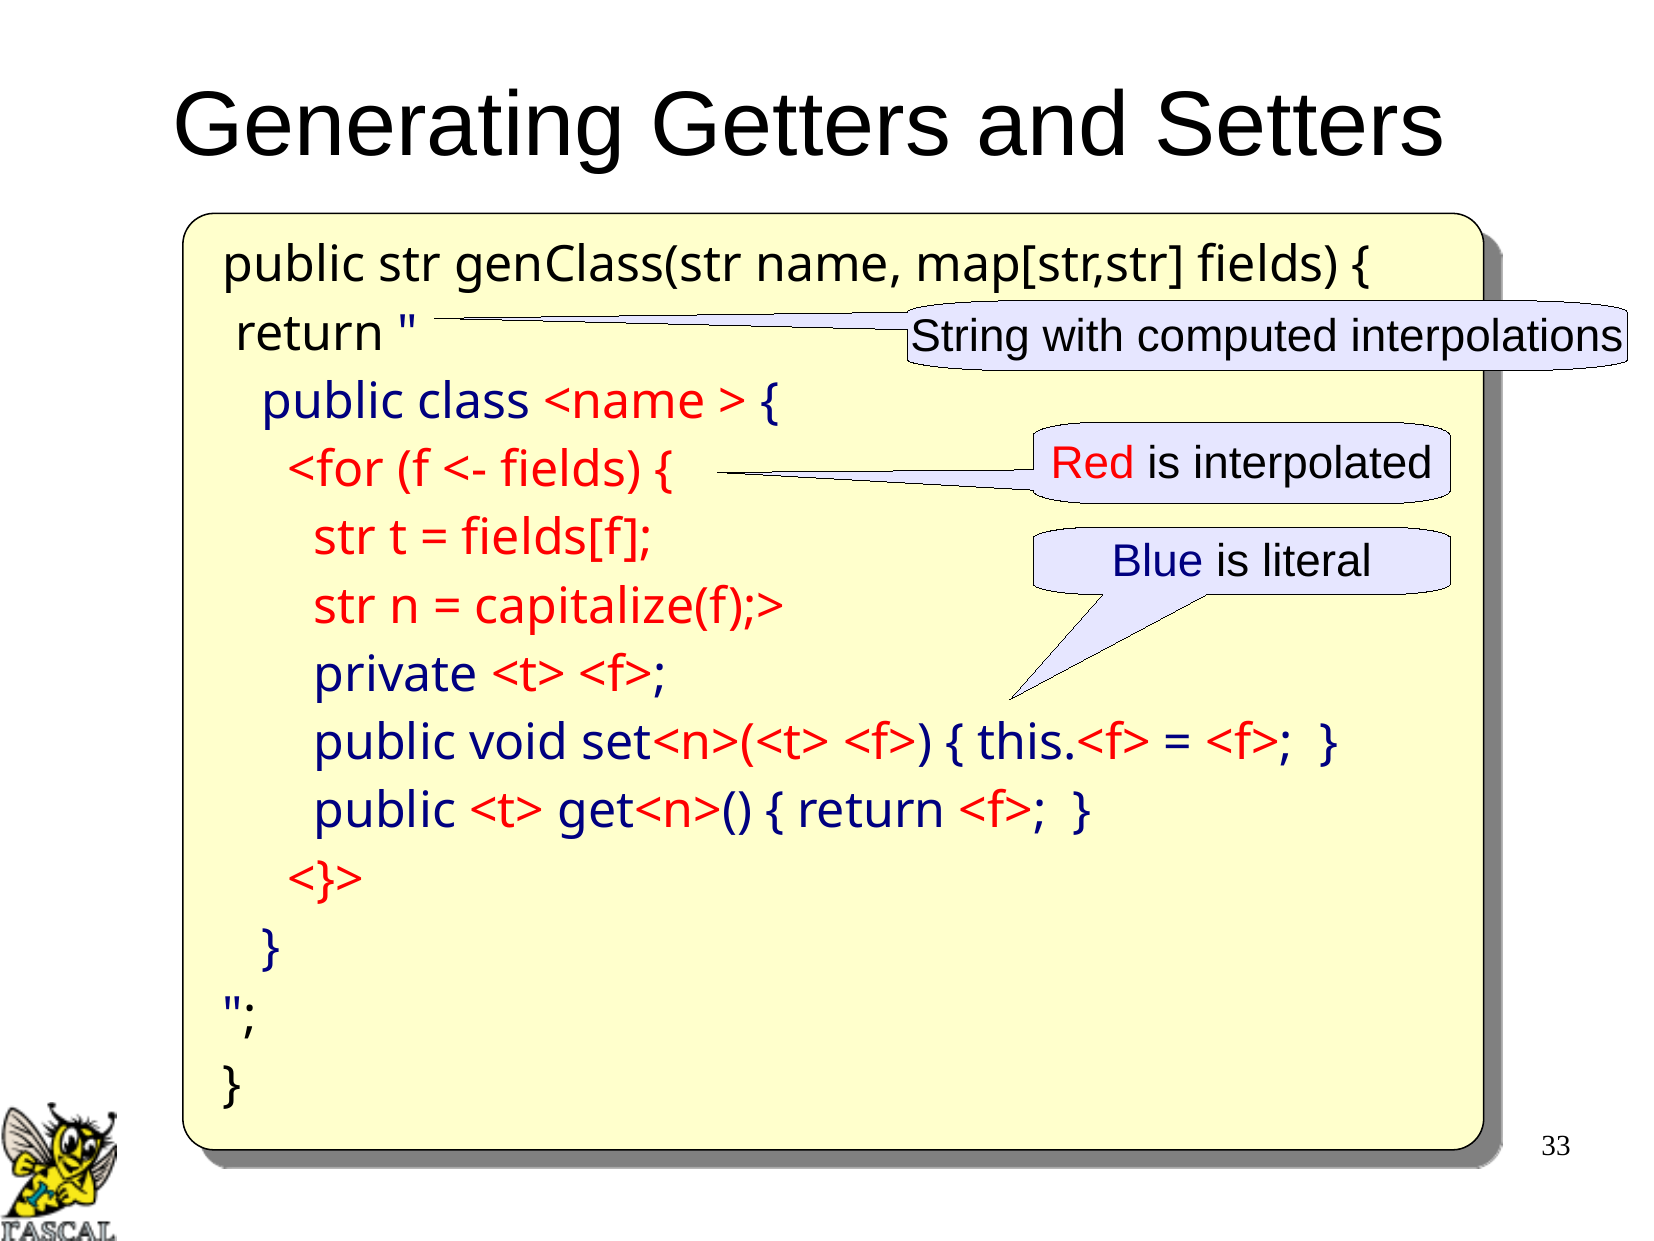

# Generating Getters and Setters
public str genClass(str name, map[str,str] fields) {
 return "
 public class <name > {
 <for (f <- fields) {
 str t = fields[f];
 str n = capitalize(f);>
 private <t> <f>;
 public void set<n>(<t> <f>) { this.<f> = <f>; }
 public <t> get<n>() { return <f>; }
 <}>
 }
";
}
String with computed interpolations
Red is interpolated
Blue is literal
33